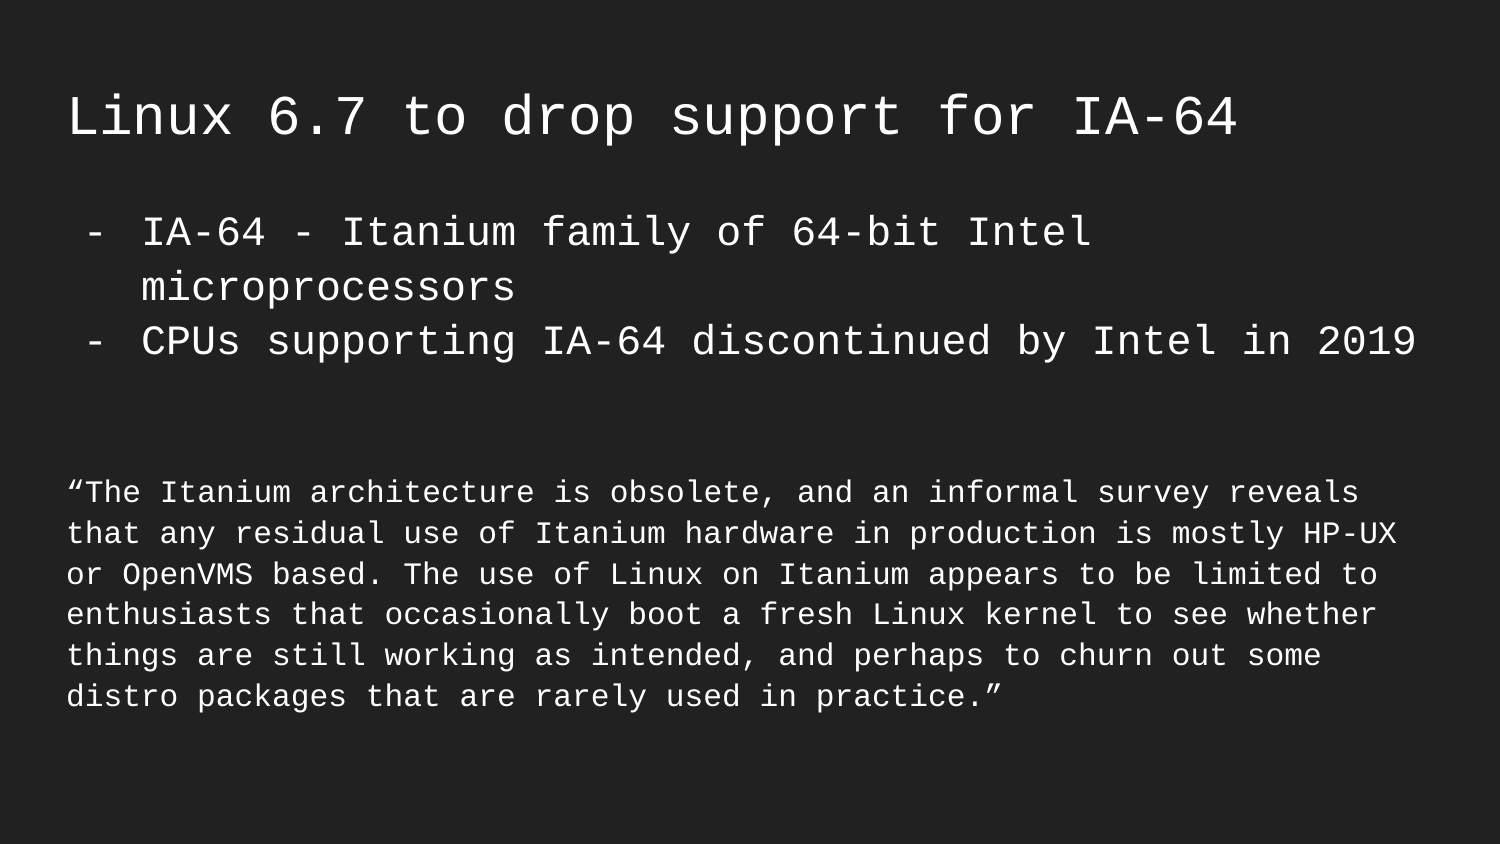

# Linux 6.7 to drop support for IA-64
IA-64 - Itanium family of 64-bit Intel microprocessors
CPUs supporting IA-64 discontinued by Intel in 2019
“The Itanium architecture is obsolete, and an informal survey reveals that any residual use of Itanium hardware in production is mostly HP-UX or OpenVMS based. The use of Linux on Itanium appears to be limited to enthusiasts that occasionally boot a fresh Linux kernel to see whether things are still working as intended, and perhaps to churn out some distro packages that are rarely used in practice.”